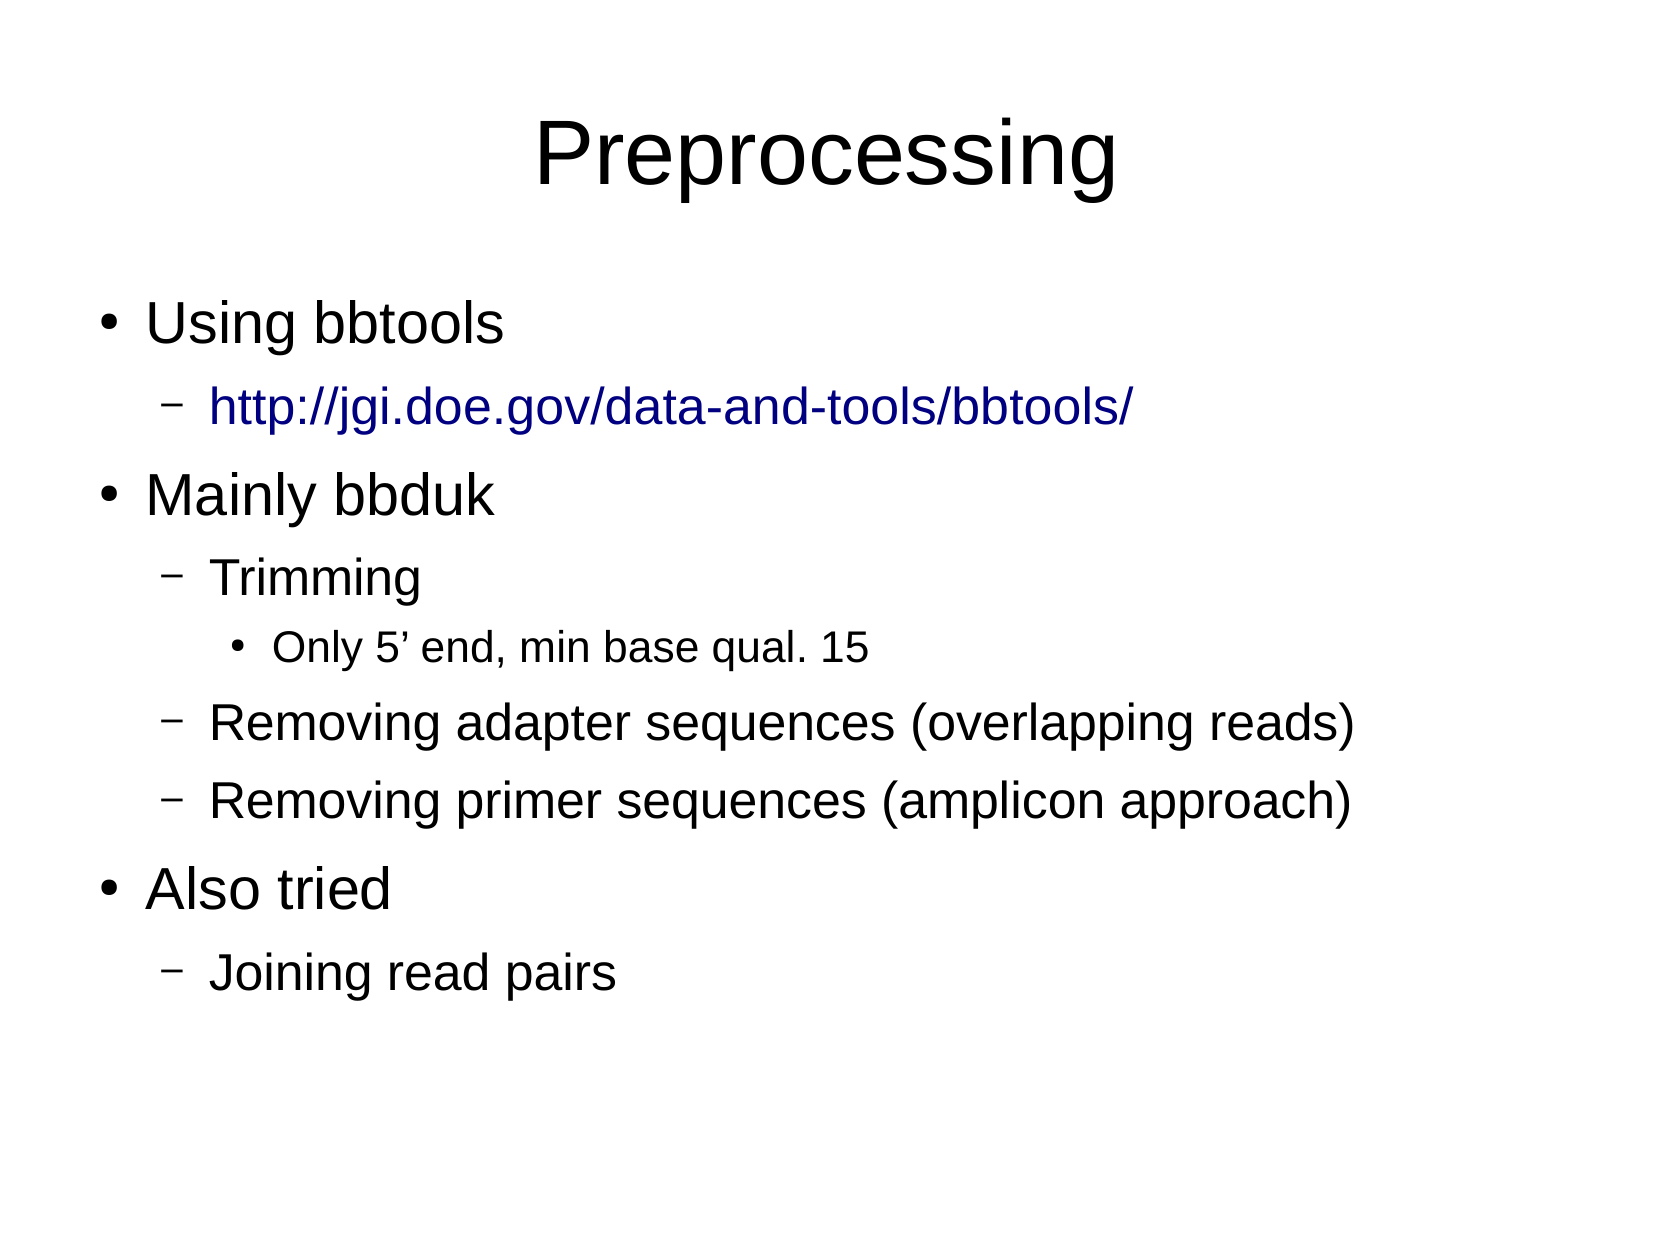

# Preprocessing
Using bbtools
http://jgi.doe.gov/data-and-tools/bbtools/
Mainly bbduk
Trimming
Only 5’ end, min base qual. 15
Removing adapter sequences (overlapping reads)
Removing primer sequences (amplicon approach)
Also tried
Joining read pairs